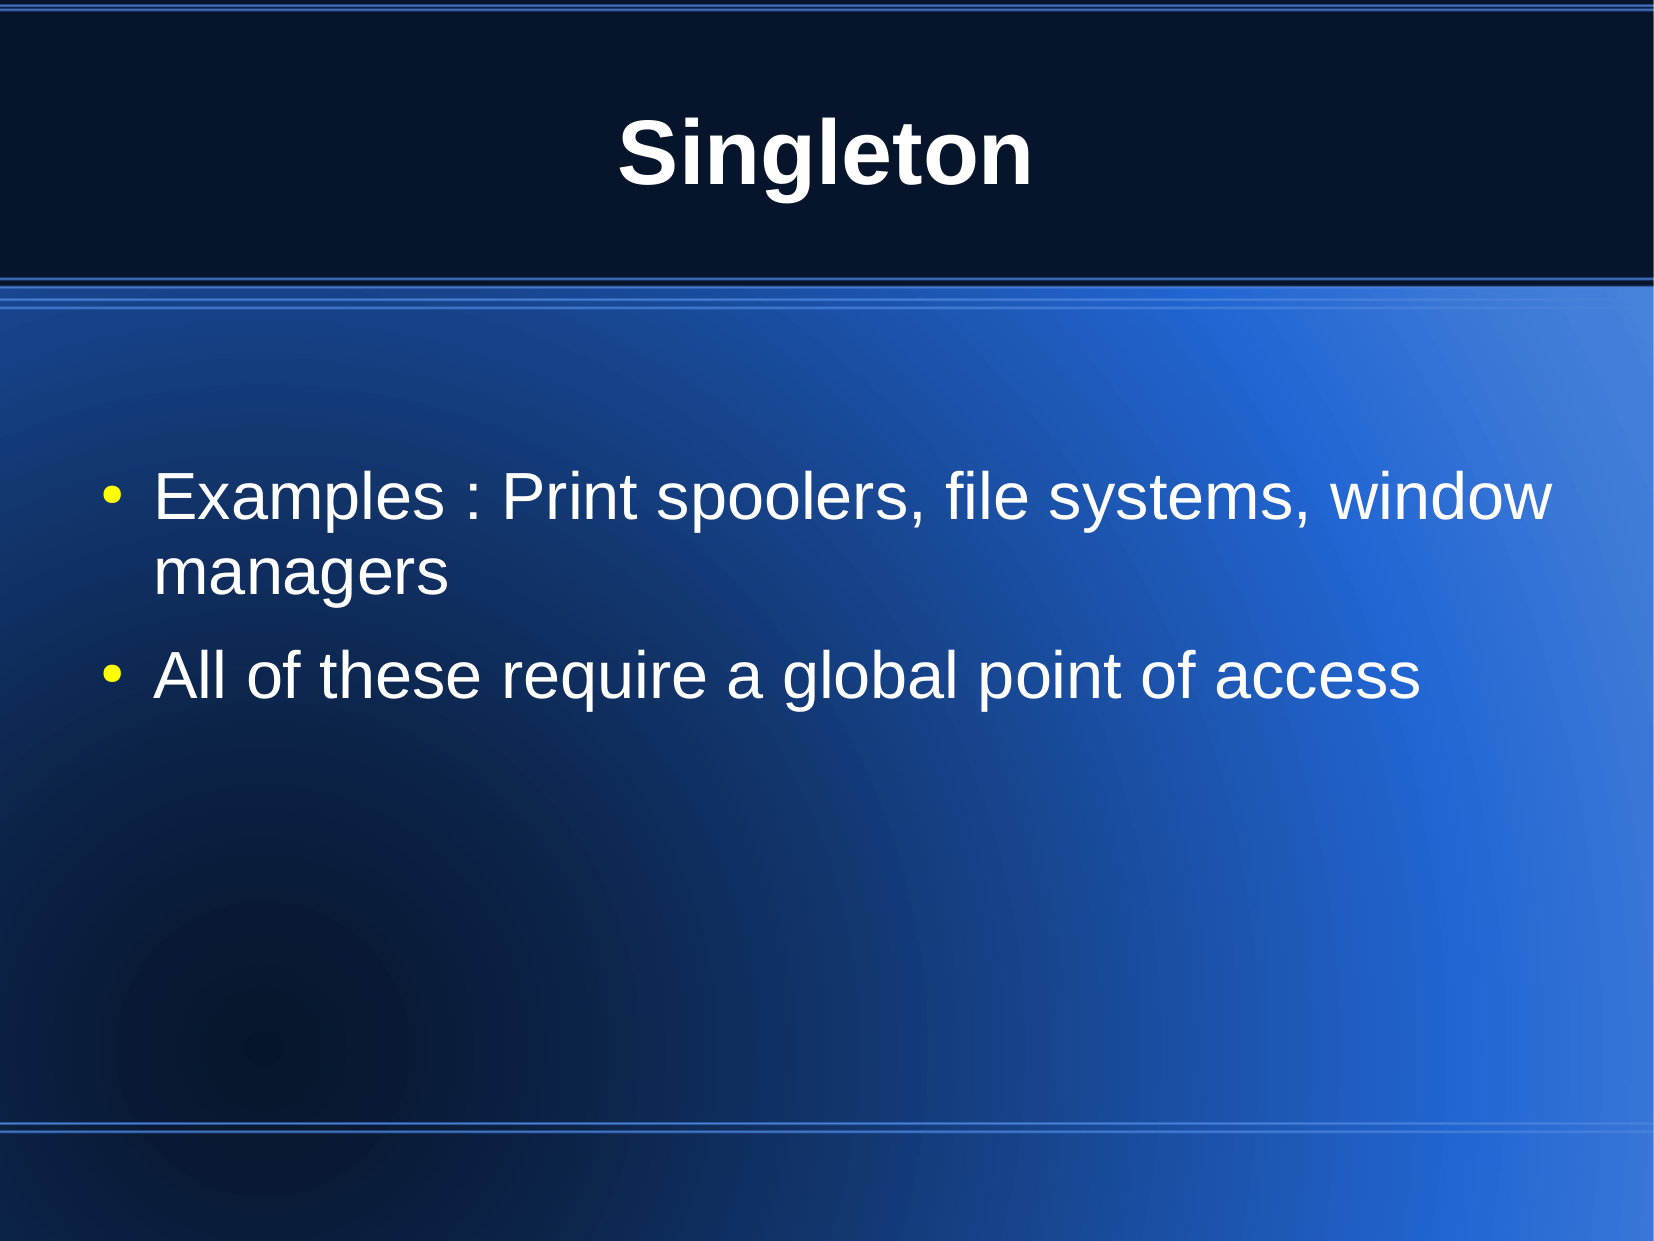

# Singleton
Examples : Print spoolers, file systems, window managers
All of these require a global point of access